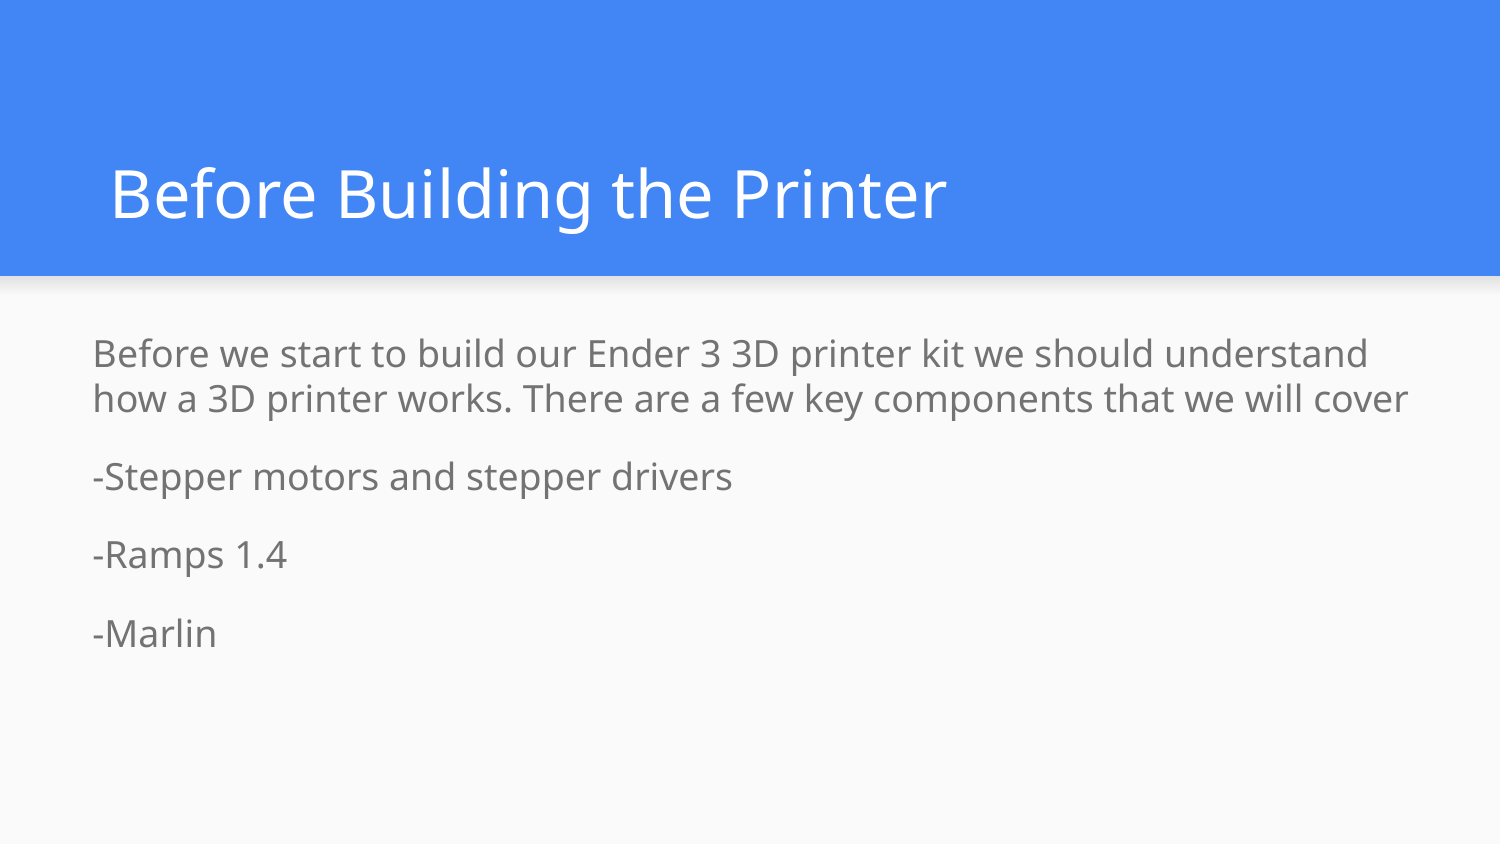

# Before Building the Printer
Before we start to build our Ender 3 3D printer kit we should understand how a 3D printer works. There are a few key components that we will cover
-Stepper motors and stepper drivers
-Ramps 1.4
-Marlin